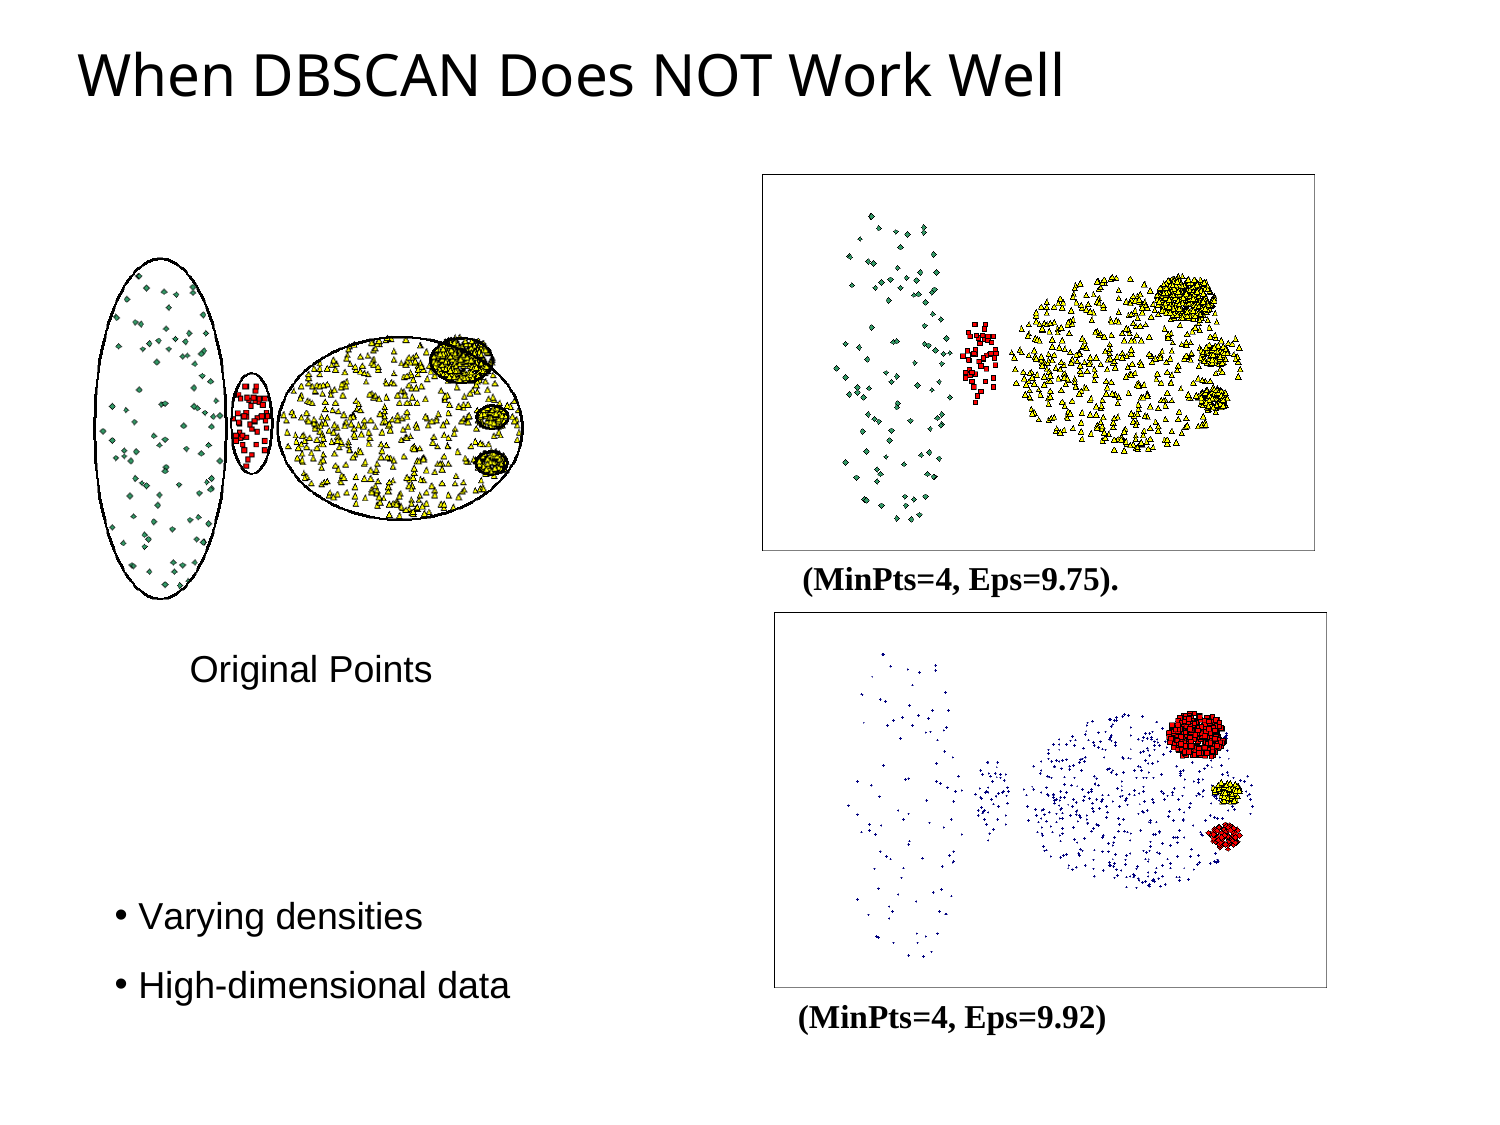

When DBSCAN Does NOT Work Well
(MinPts=4, Eps=9.75).
Original Points
 Varying densities
 High-dimensional data
 (MinPts=4, Eps=9.92)